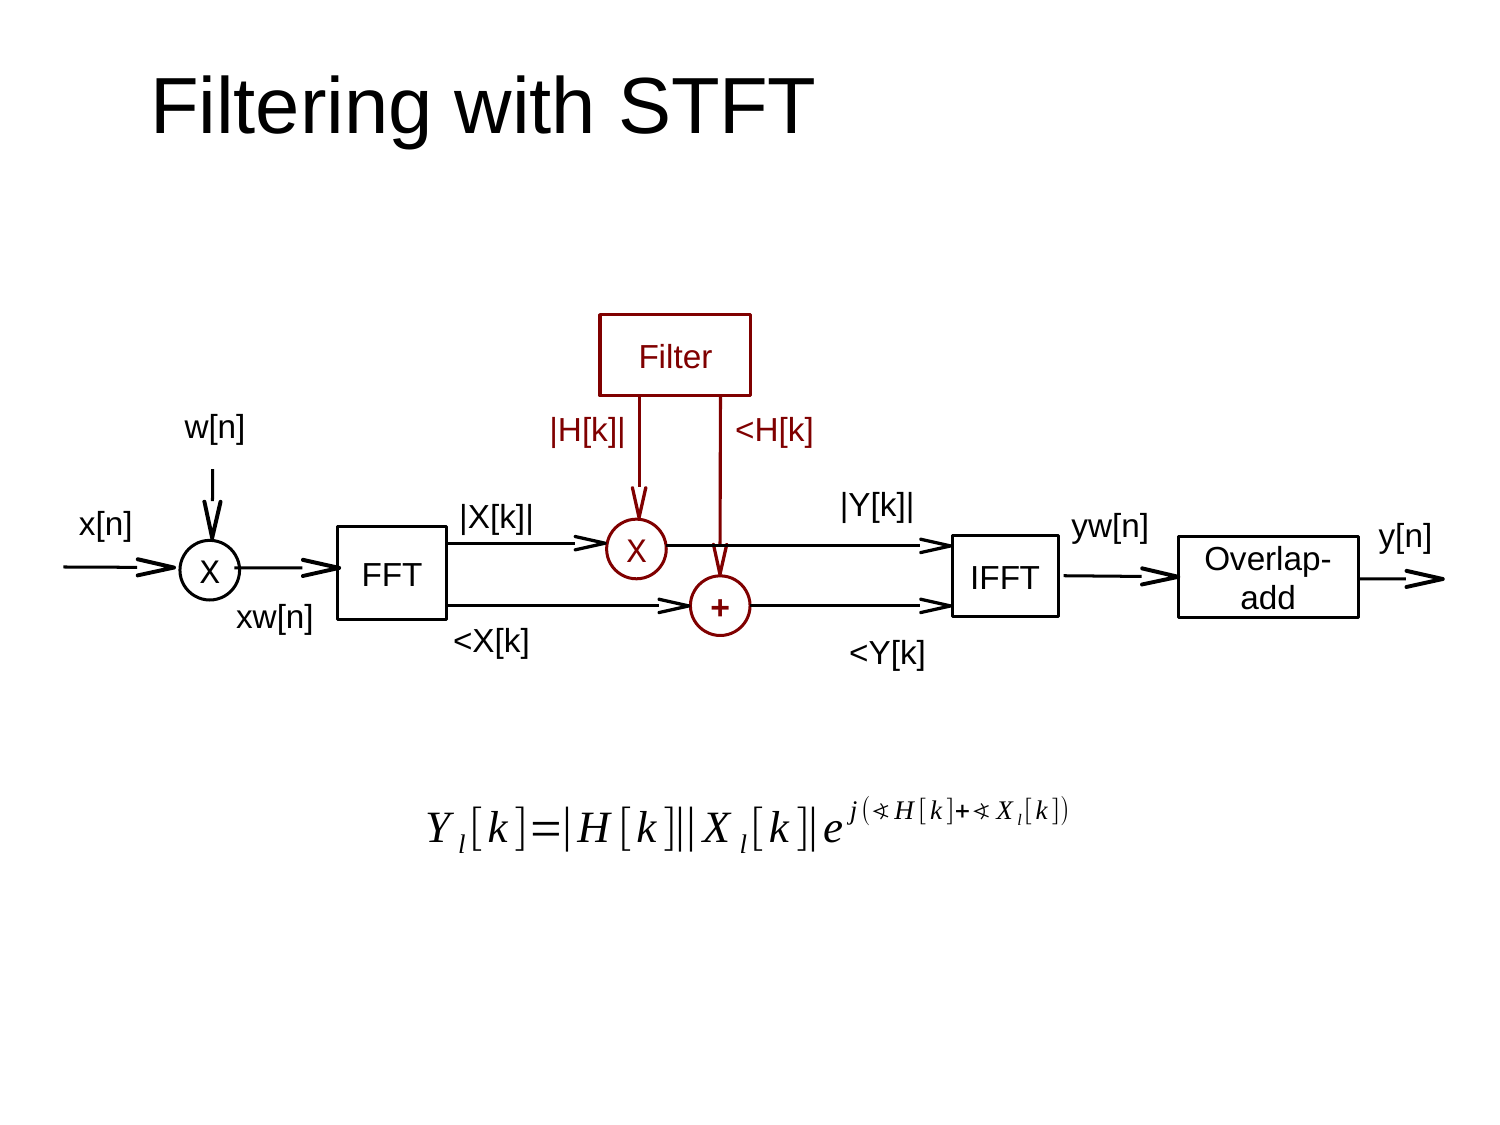

# Filtering with STFT
Filter
w[n]
|H[k]|
<H[k]
|Y[k]|
|X[k]|
x[n]
yw[n]
y[n]
X
FFT
IFFT
Overlap-add
X
+
xw[n]
<X[k]
<Y[k]